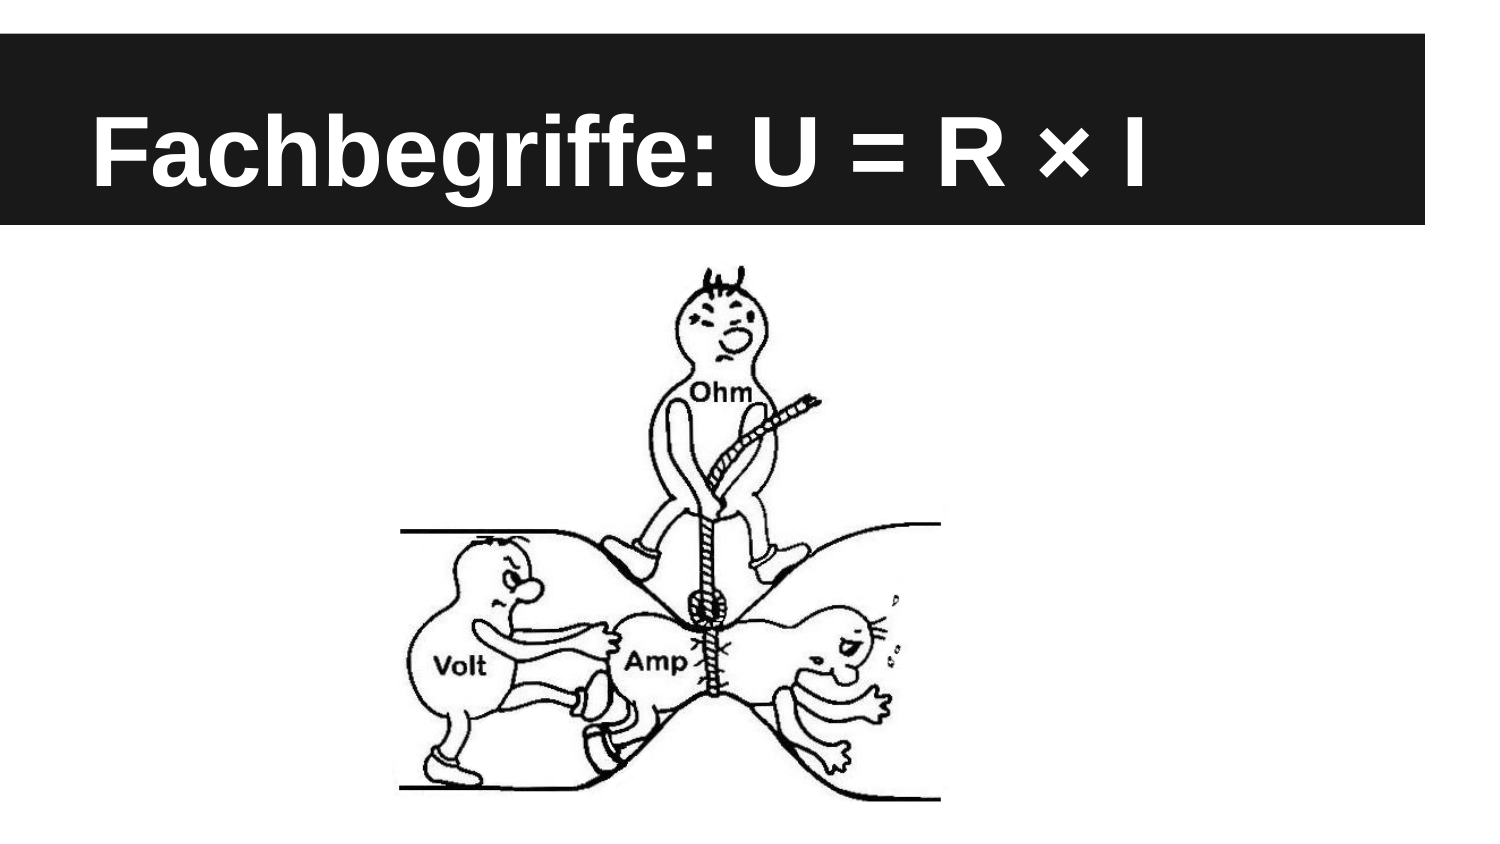

# Fachbegriffe: U = R × I